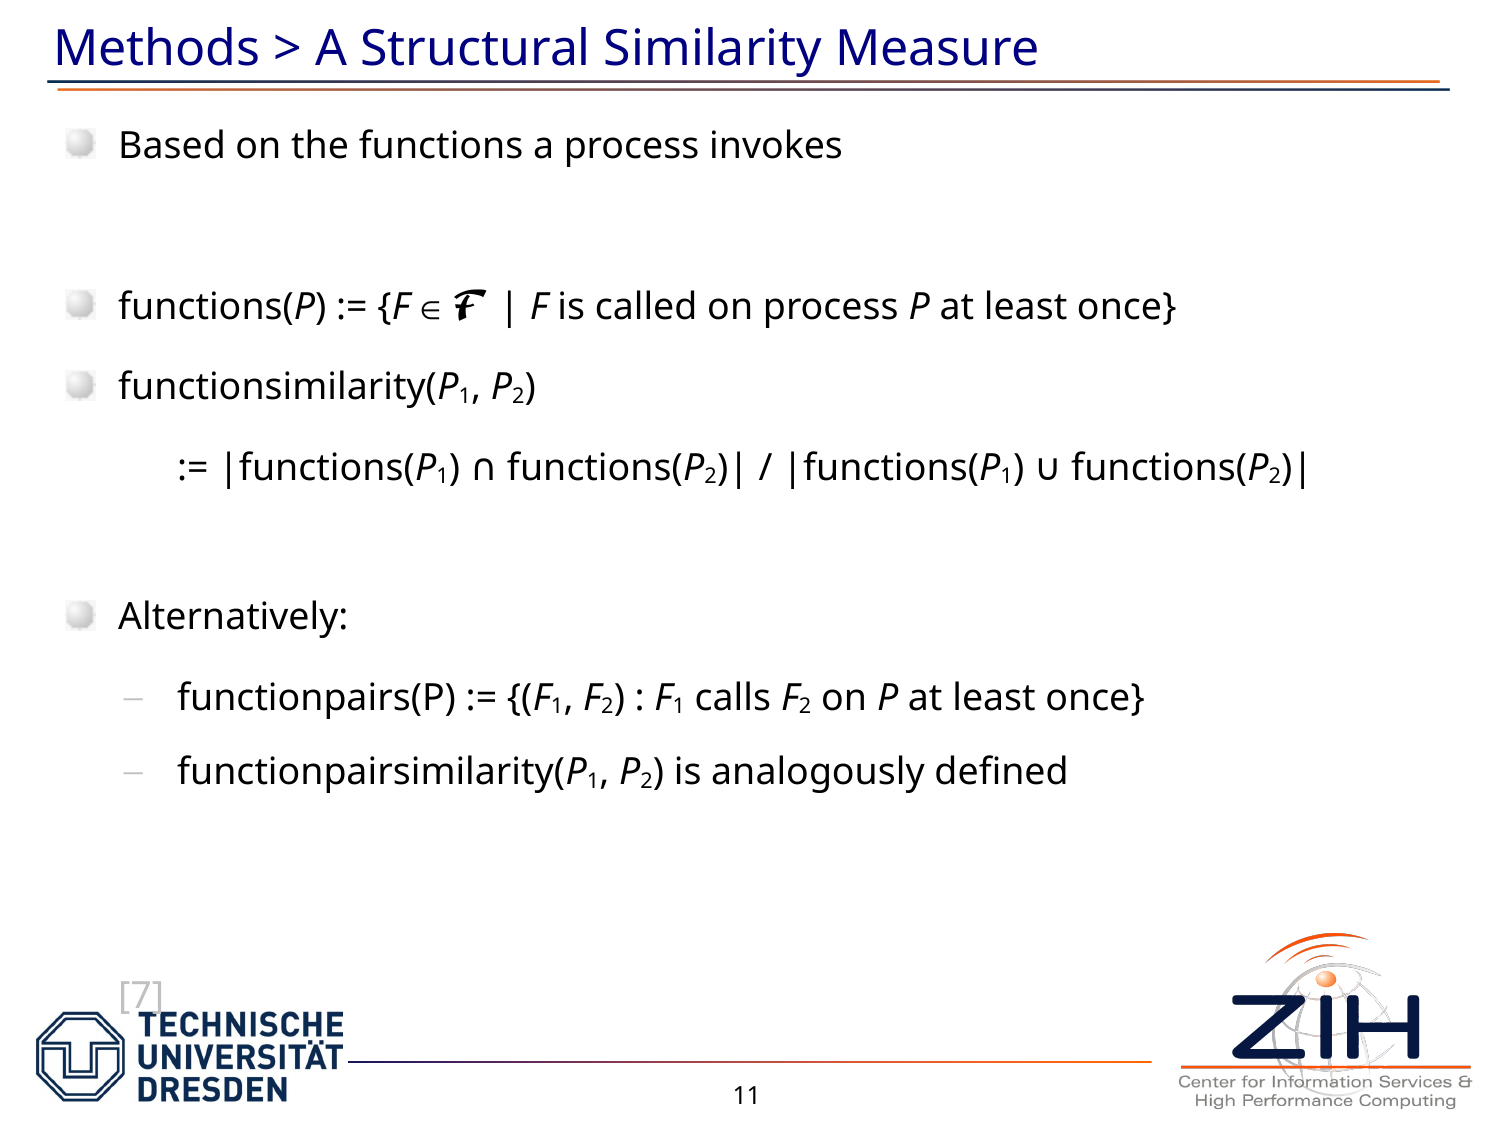

# Methods > A Structural Similarity Measure
Based on the functions a process invokes
functions(P) := {F ∈ 𝓕 | F is called on process P at least once}
functionsimilarity(P1, P2)
:= |functions(P1) ∩ functions(P2)| / |functions(P1) ∪ functions(P2)|
Alternatively:
functionpairs(P) := {(F1, F2) : F1 calls F2 on P at least once}
functionpairsimilarity(P1, P2) is analogously defined
[7]
11